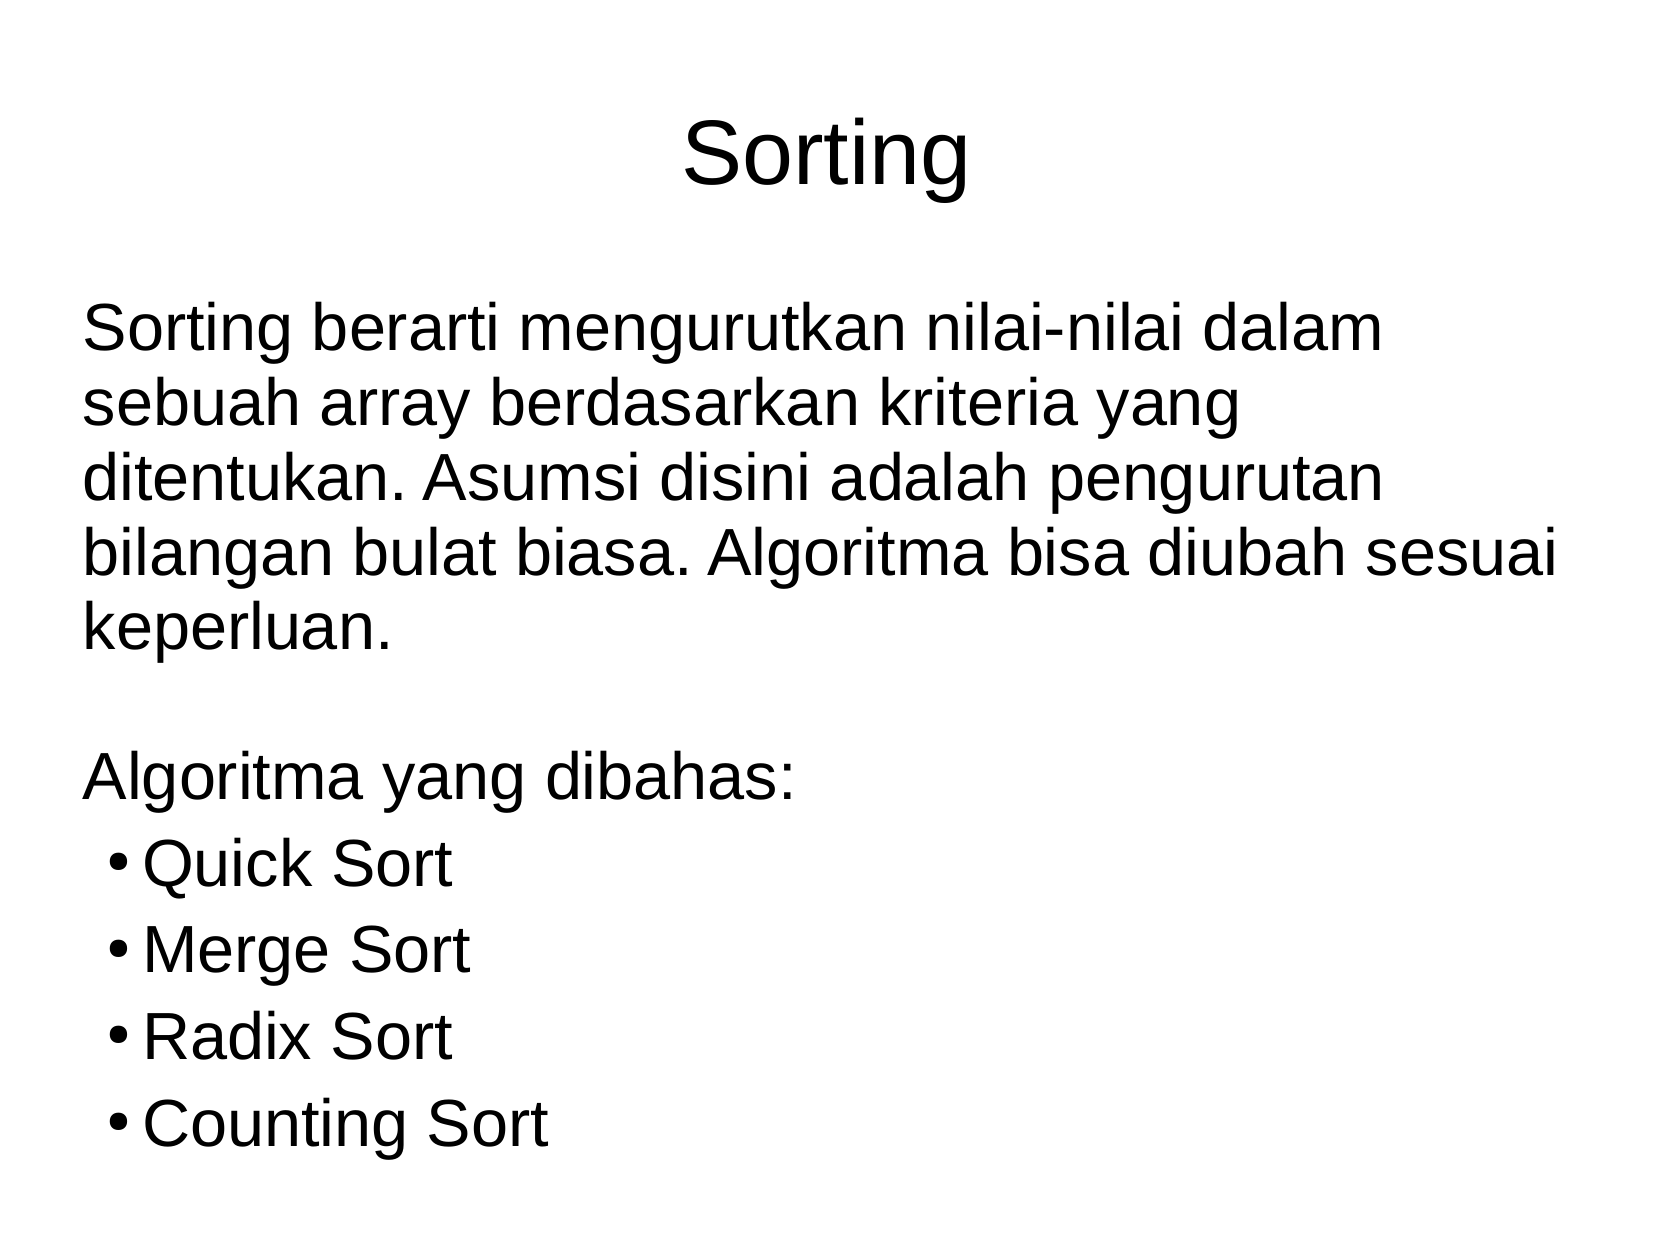

# Sorting
Sorting berarti mengurutkan nilai-nilai dalam sebuah array berdasarkan kriteria yang ditentukan. Asumsi disini adalah pengurutan bilangan bulat biasa. Algoritma bisa diubah sesuai keperluan.
Algoritma yang dibahas:
Quick Sort
Merge Sort
Radix Sort
Counting Sort